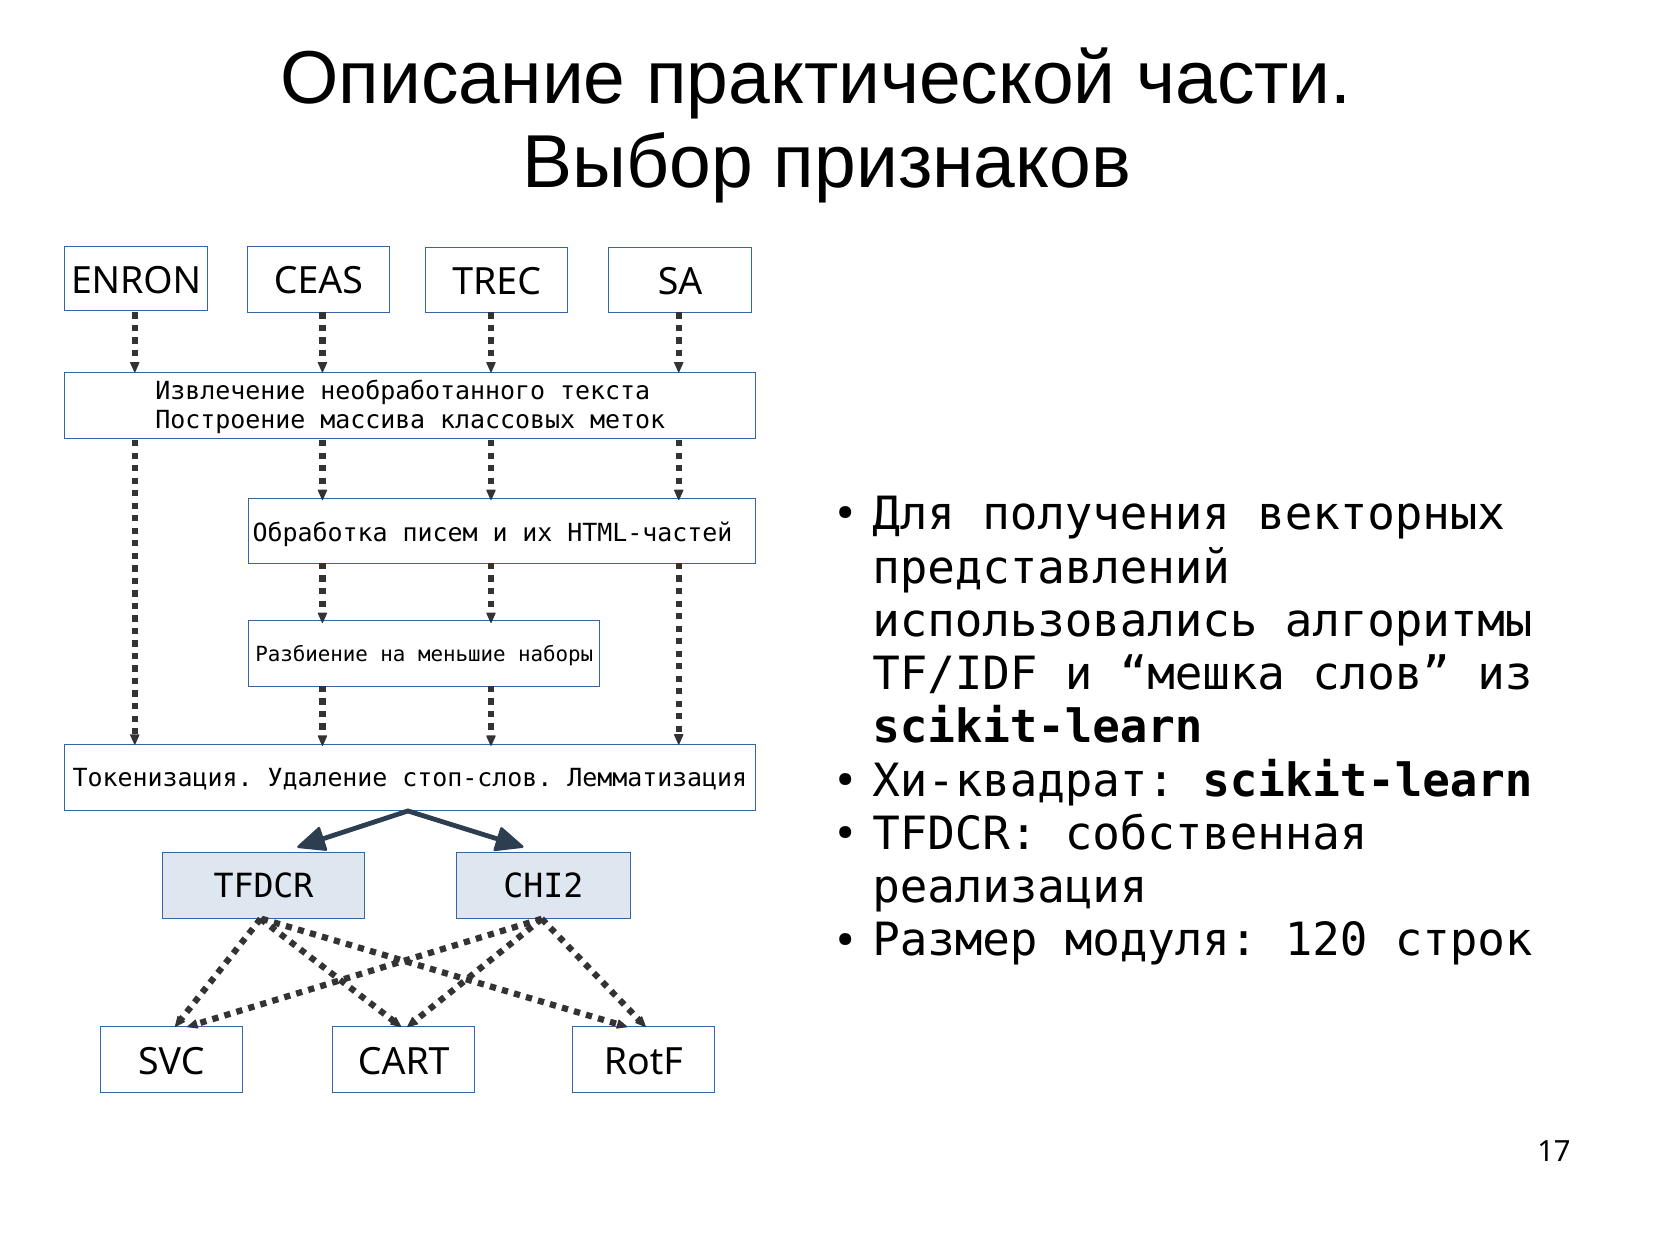

# Описание практической части. Выбор признаков
ENRON
CEAS
TREC
SA
Извлечение необработанного текста
Построение массива классовых меток
Для получения векторных представлений использовались алгоритмы TF/IDF и “мешка слов” из scikit-learn
Хи-квадрат: scikit-learn
TFDCR: собственная реализация
Размер модуля: 120 строк
Обработка писем и их HTML-частей
Разбиение на меньшие наборы
Токенизация. Удаление стоп-слов. Лемматизация
TFDCR
CHI2
SVC
CART
RotF
17
Москва, 2020 г.